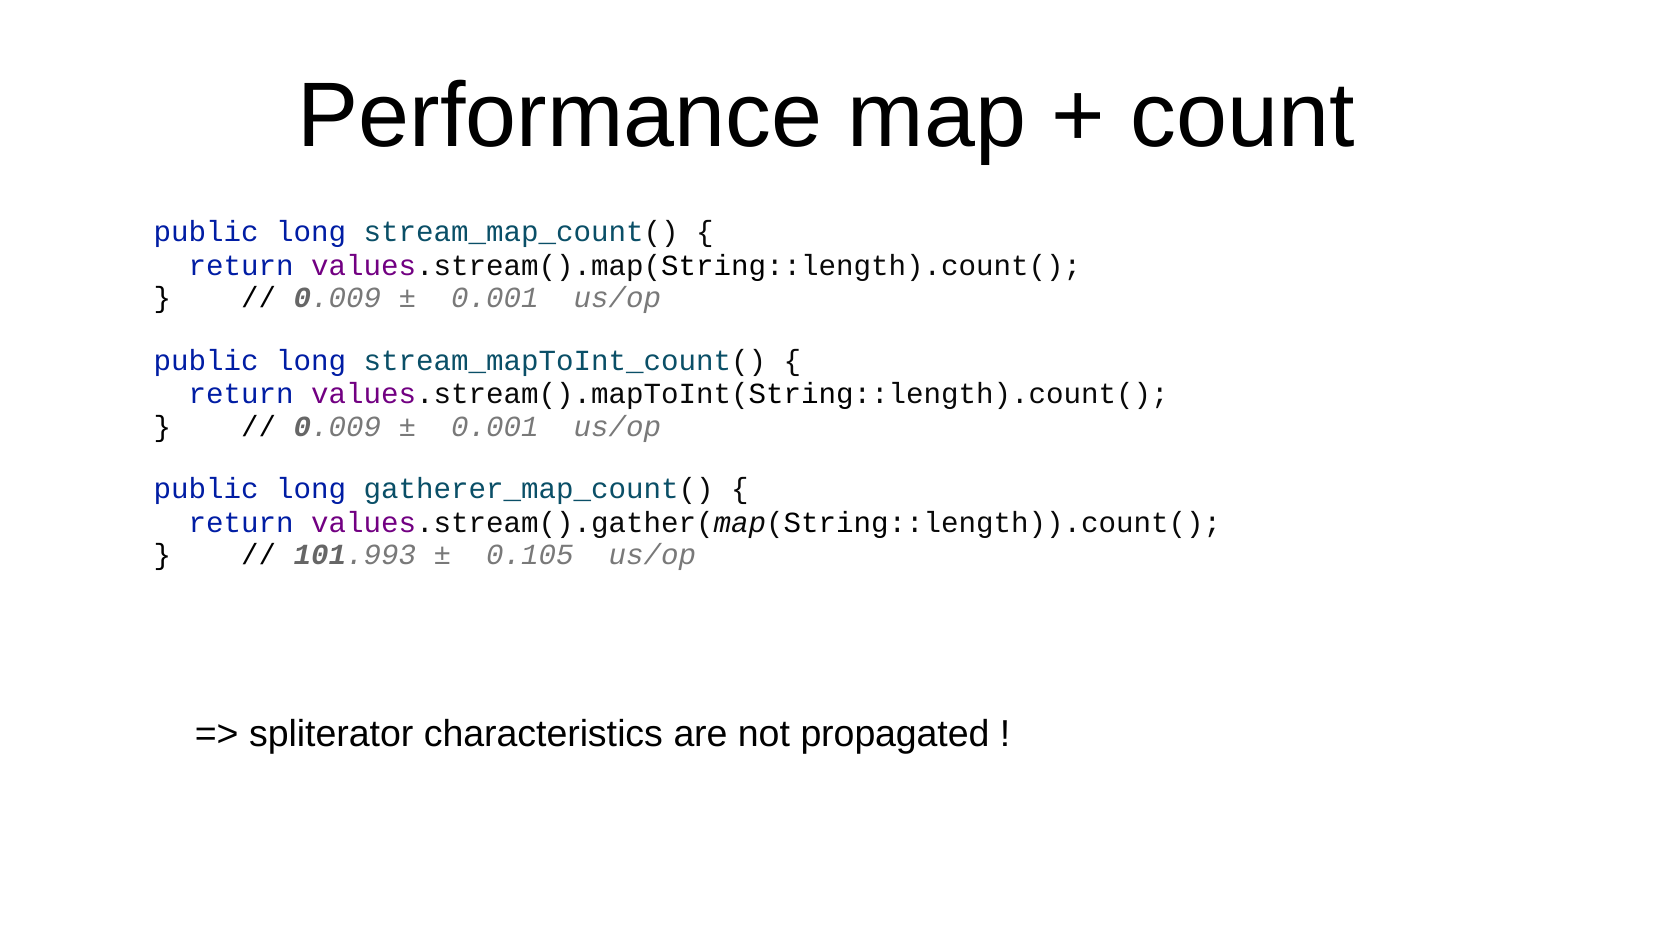

# Performance map + count
public long stream_map_count() {
 return values.stream().map(String::length).count();
} // 0.009 ± 0.001 us/op
public long stream_mapToInt_count() {
 return values.stream().mapToInt(String::length).count();
} // 0.009 ± 0.001 us/op
public long gatherer_map_count() {
 return values.stream().gather(map(String::length)).count();
} // 101.993 ± 0.105 us/op
=> spliterator characteristics are not propagated !